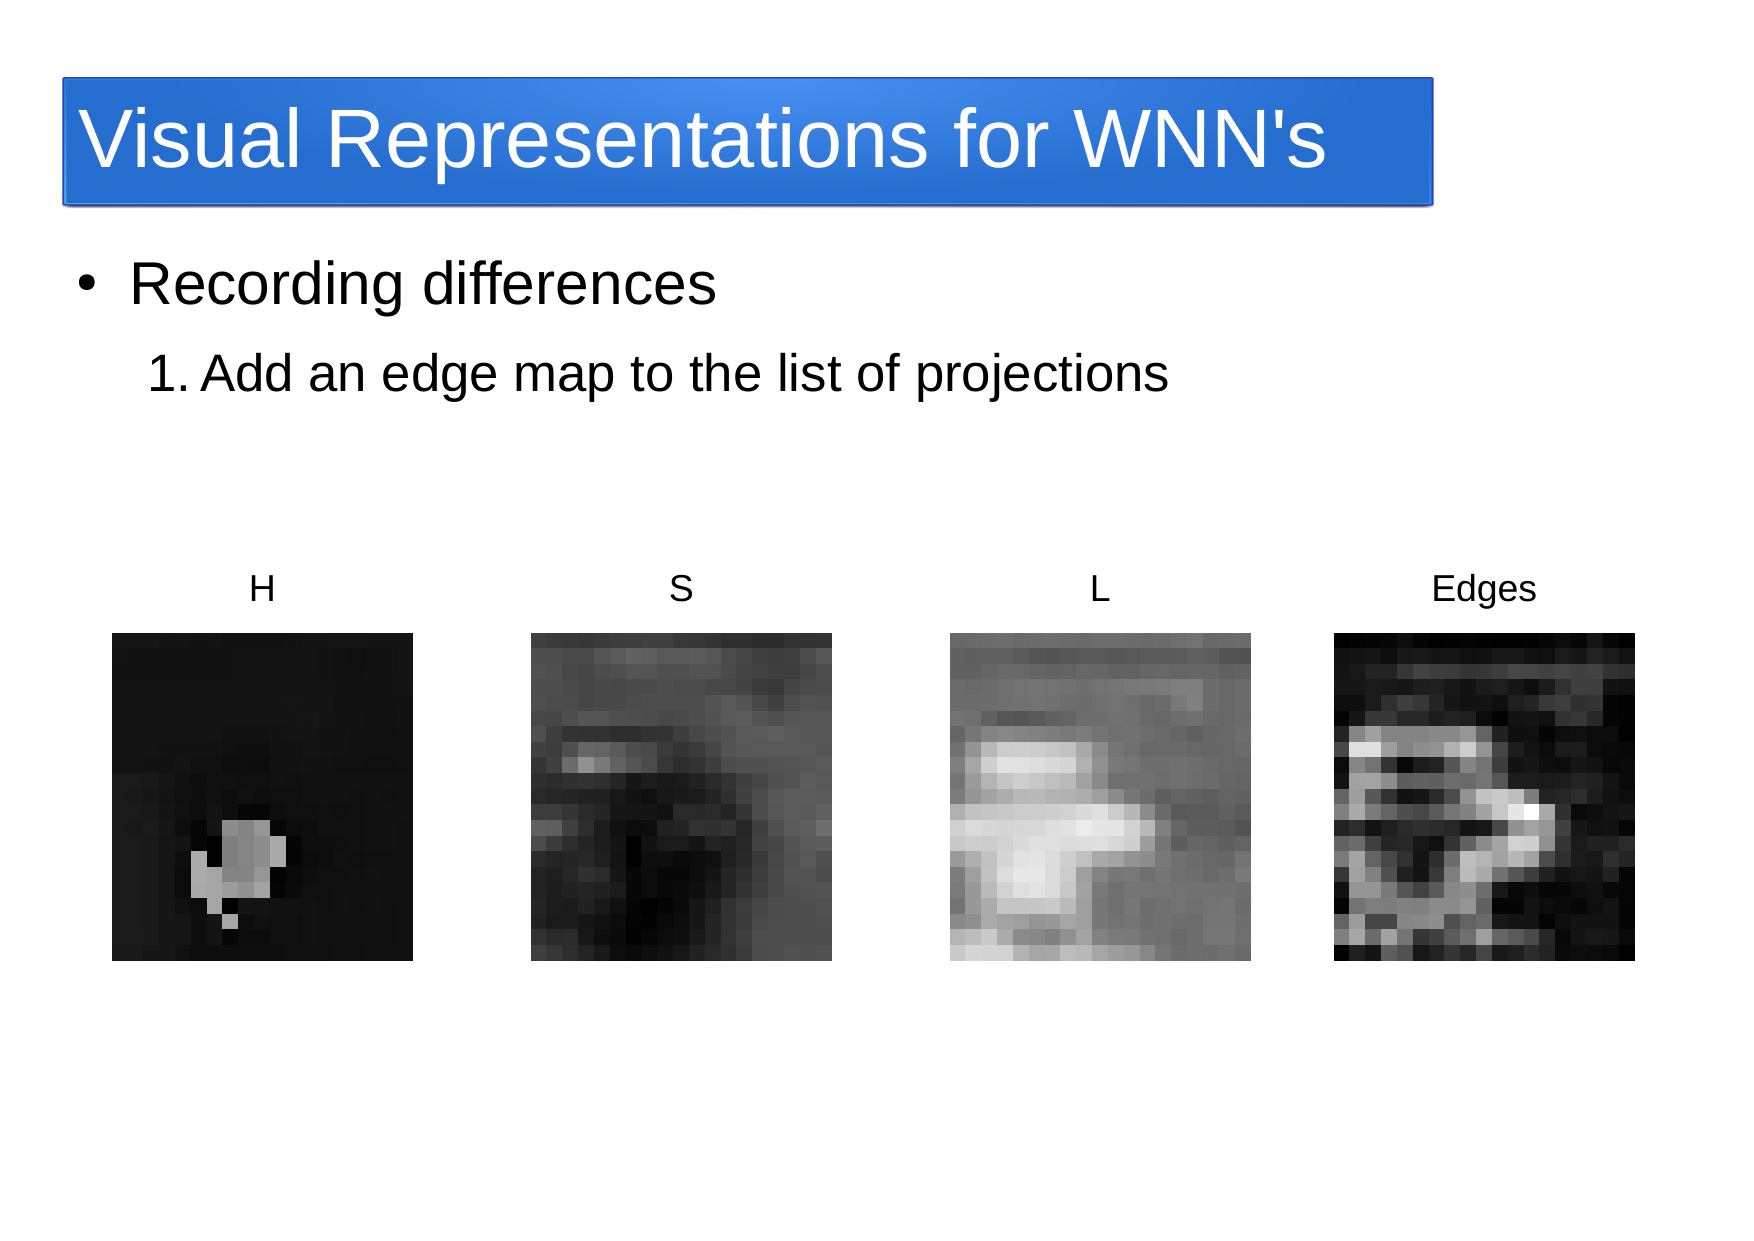

# Visual Representations for WNN's
Recording differences
Add an edge map to the list of projections
Edges
H
S
L